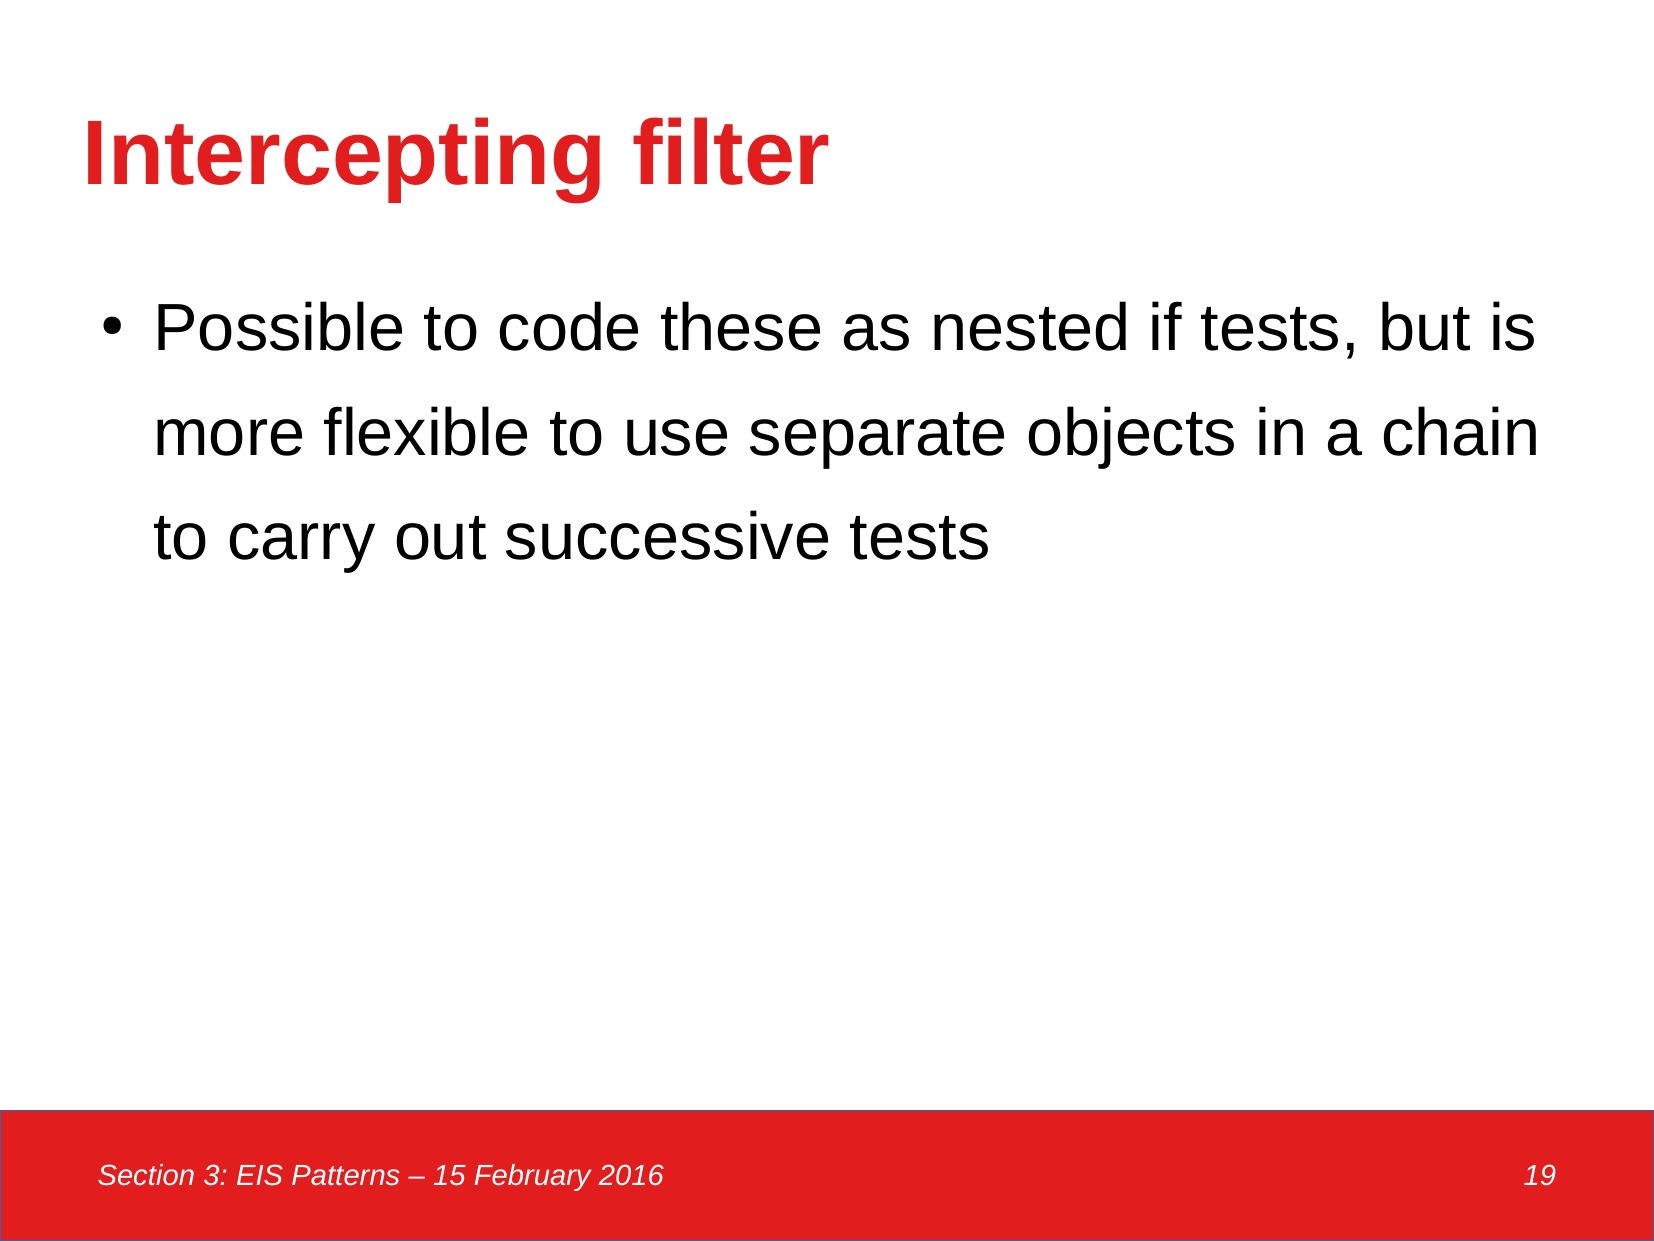

# Intercepting filter
Possible to code these as nested if tests, but is more flexible to use separate objects in a chain to carry out successive tests